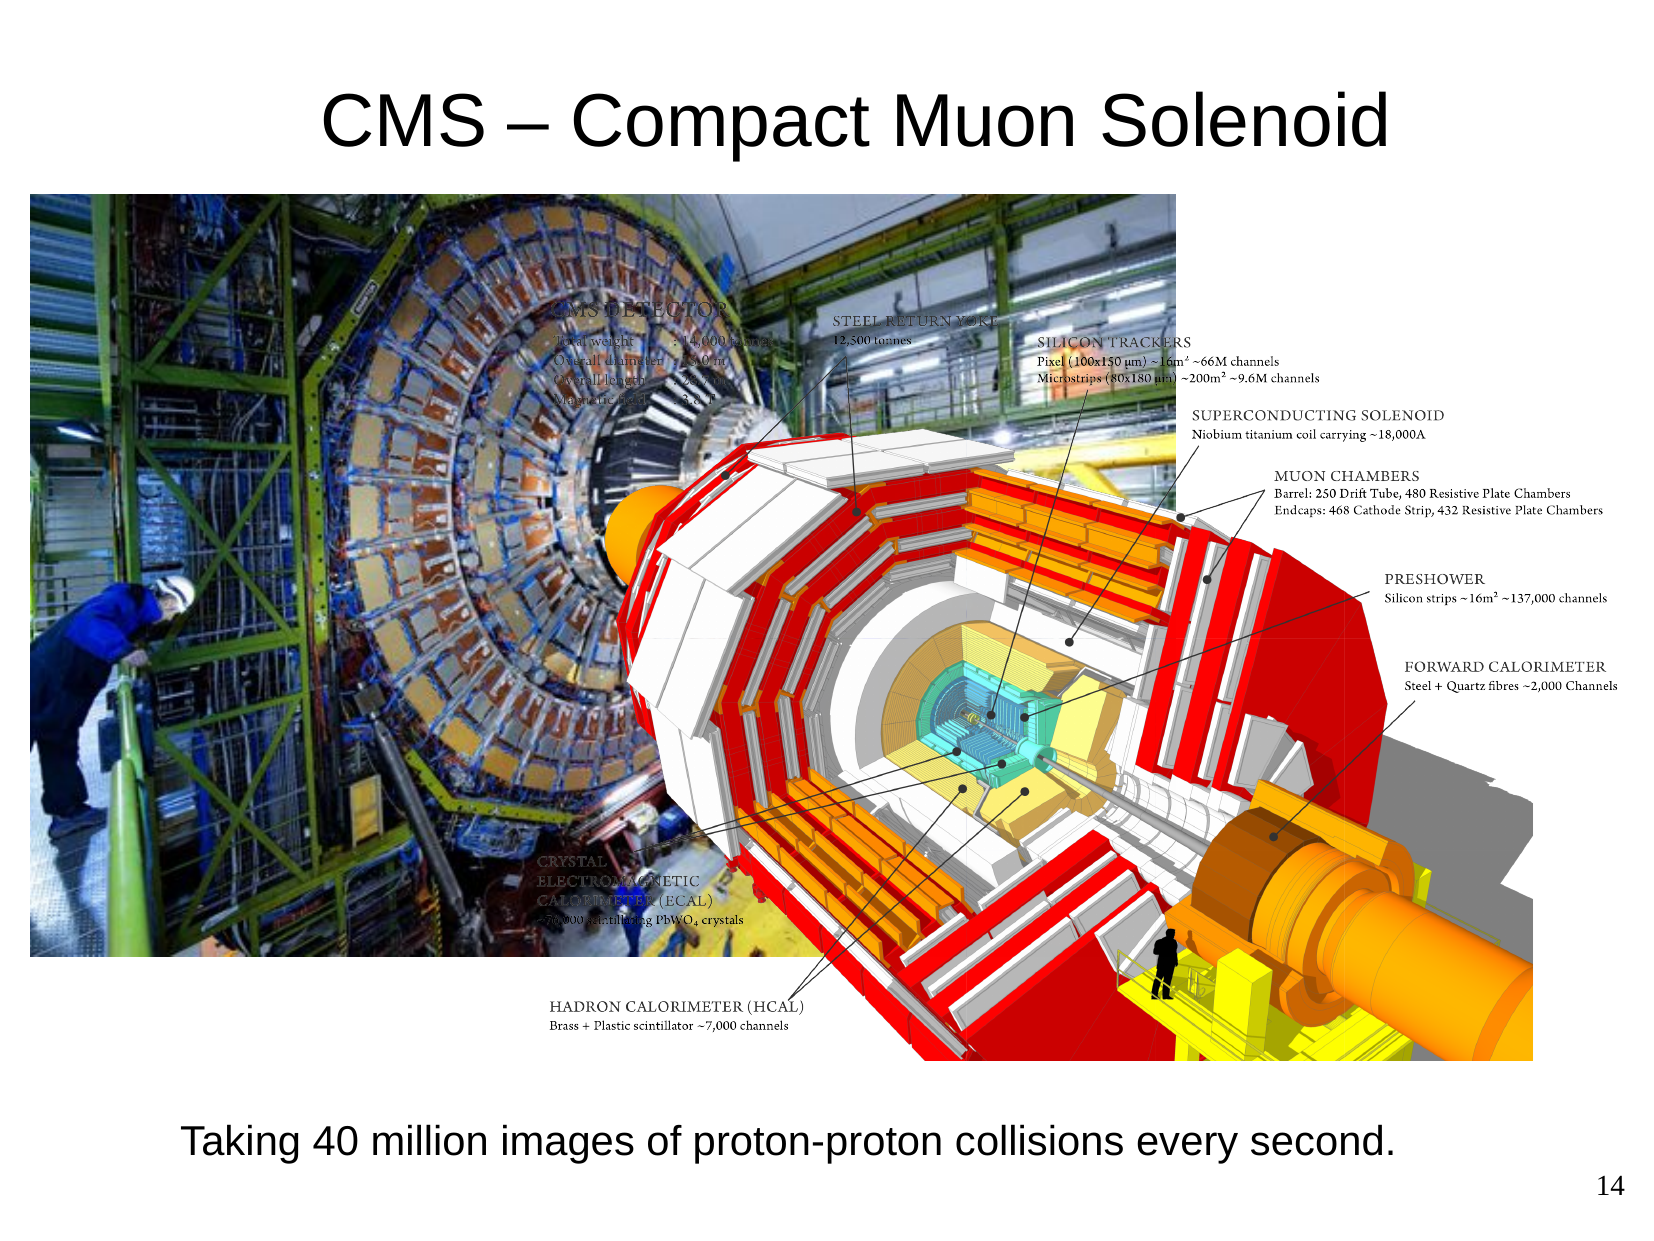

CMS – Compact Muon Solenoid
Taking 40 million images of proton-proton collisions every second.
14